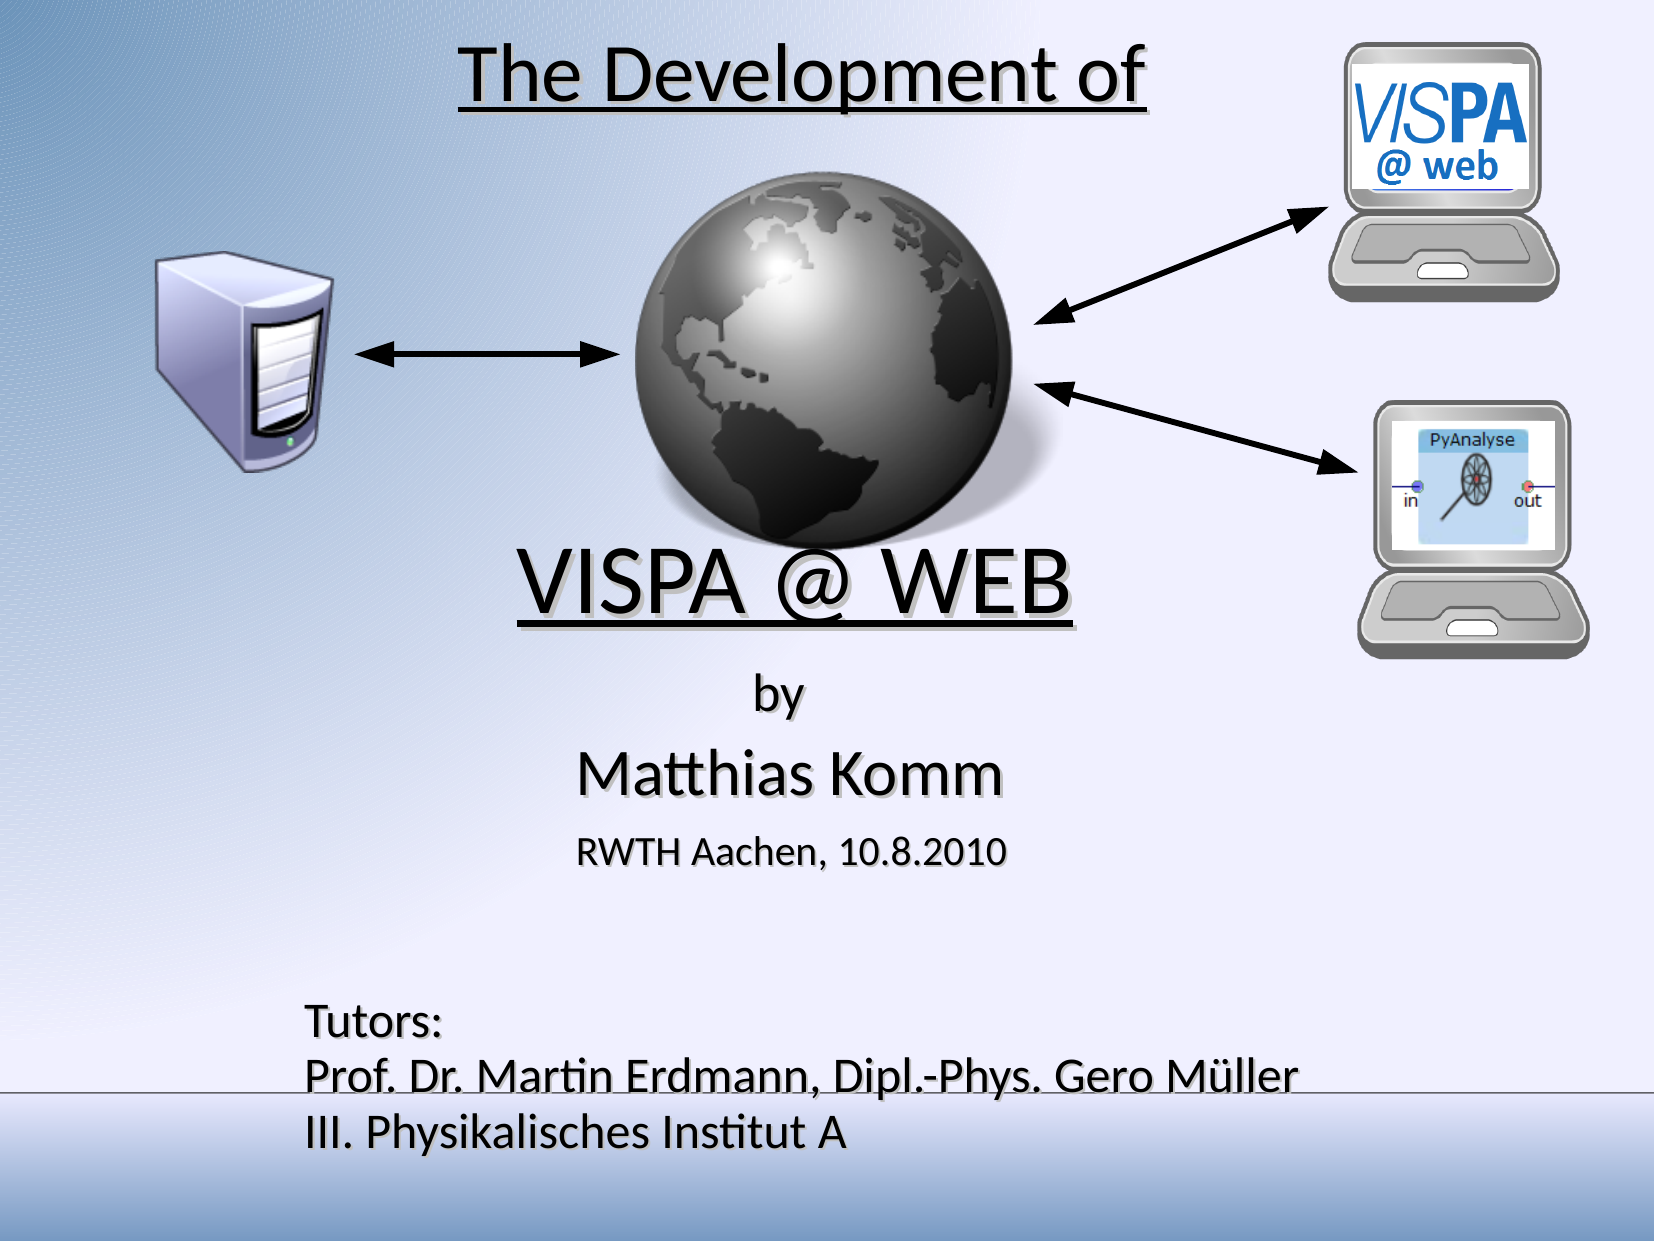

The Development of
VISPA @ WEB
by
Matthias Komm
RWTH Aachen, 10.8.2010
Tutors:
Prof. Dr. Martin Erdmann, Dipl.-Phys. Gero Müller
III. Physikalisches Institut A